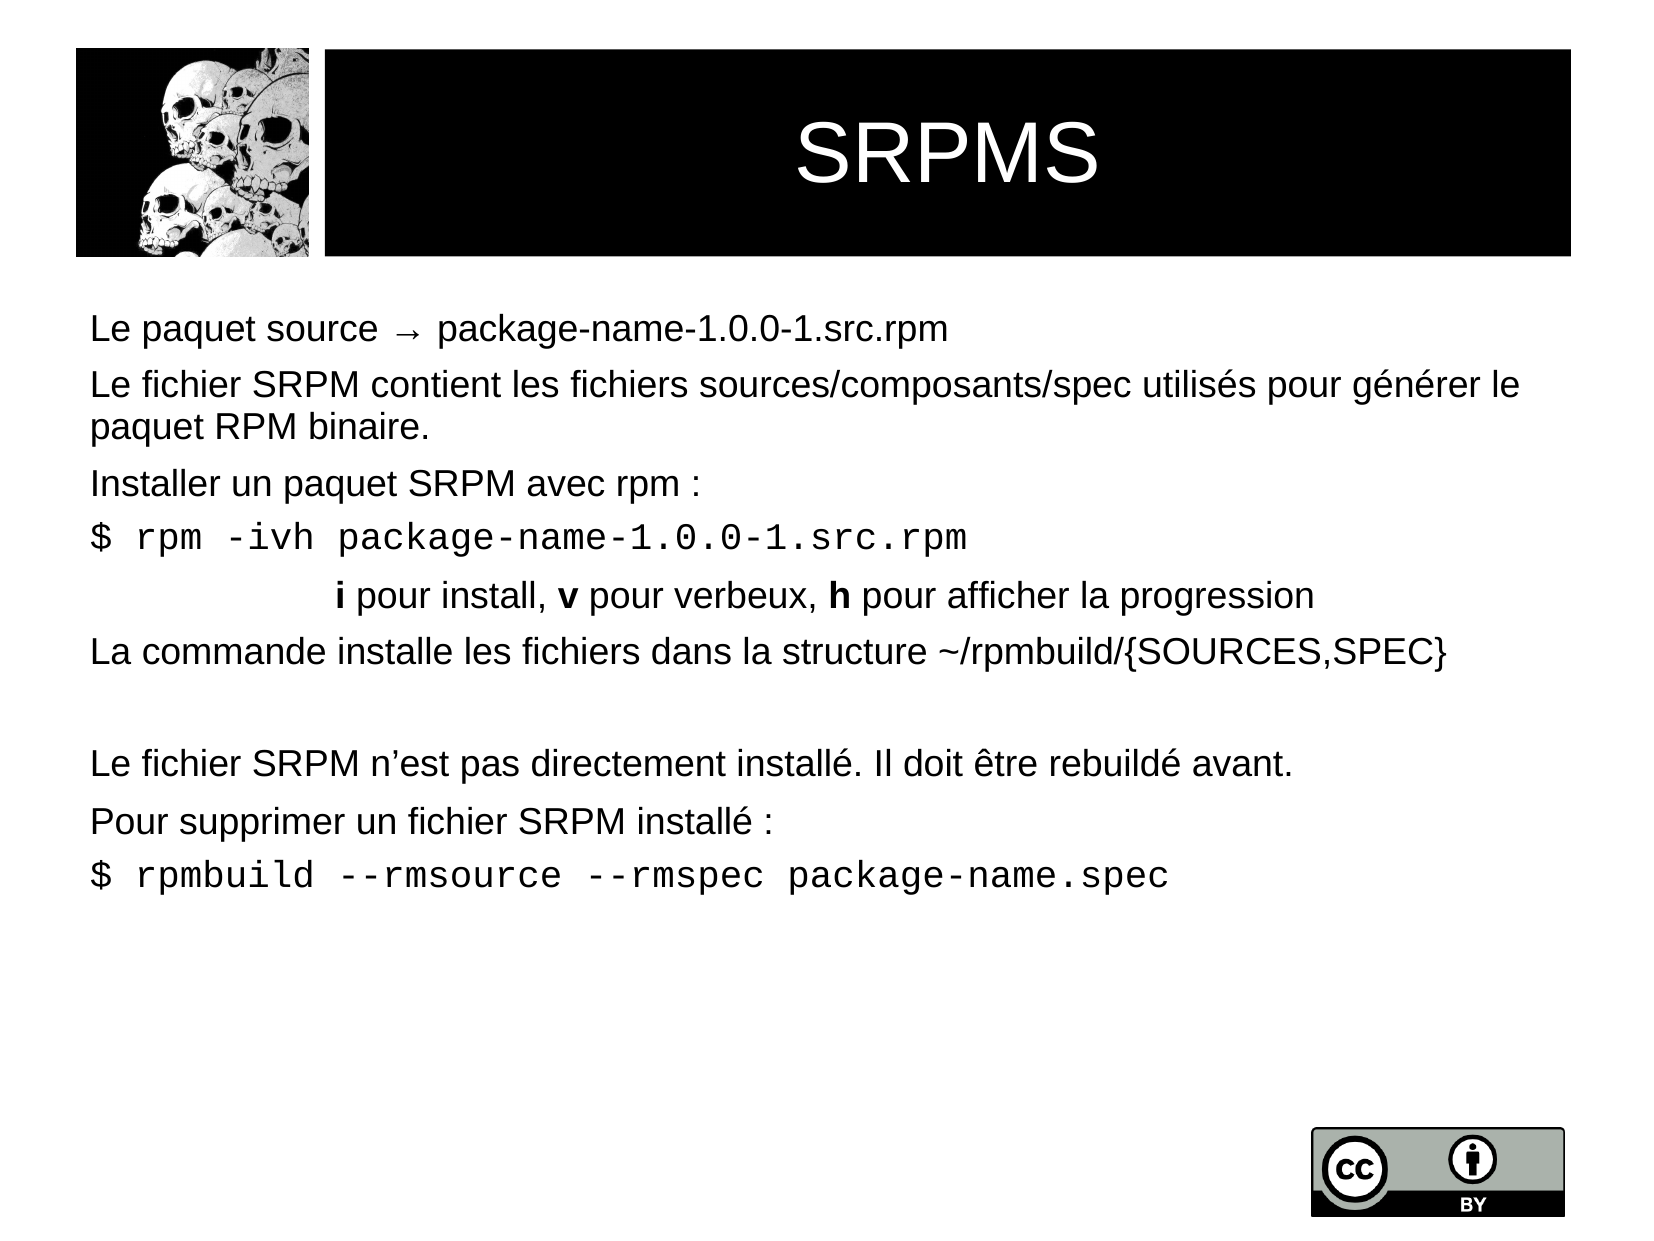

# SRPMS
Le paquet source → package-name-1.0.0-1.src.rpm
	Le fichier SRPM contient les fichiers sources/composants/spec utilisés pour générer le paquet RPM binaire.
Installer un paquet SRPM avec rpm :
	$ rpm -ivh package-name-1.0.0-1.src.rpm
	i pour install, v pour verbeux, h pour afficher la progression
	La commande installe les fichiers dans la structure ~/rpmbuild/{SOURCES,SPEC}
Le fichier SRPM n’est pas directement installé. Il doit être rebuildé avant.
Pour supprimer un fichier SRPM installé :
$ rpmbuild --rmsource --rmspec package-name.spec